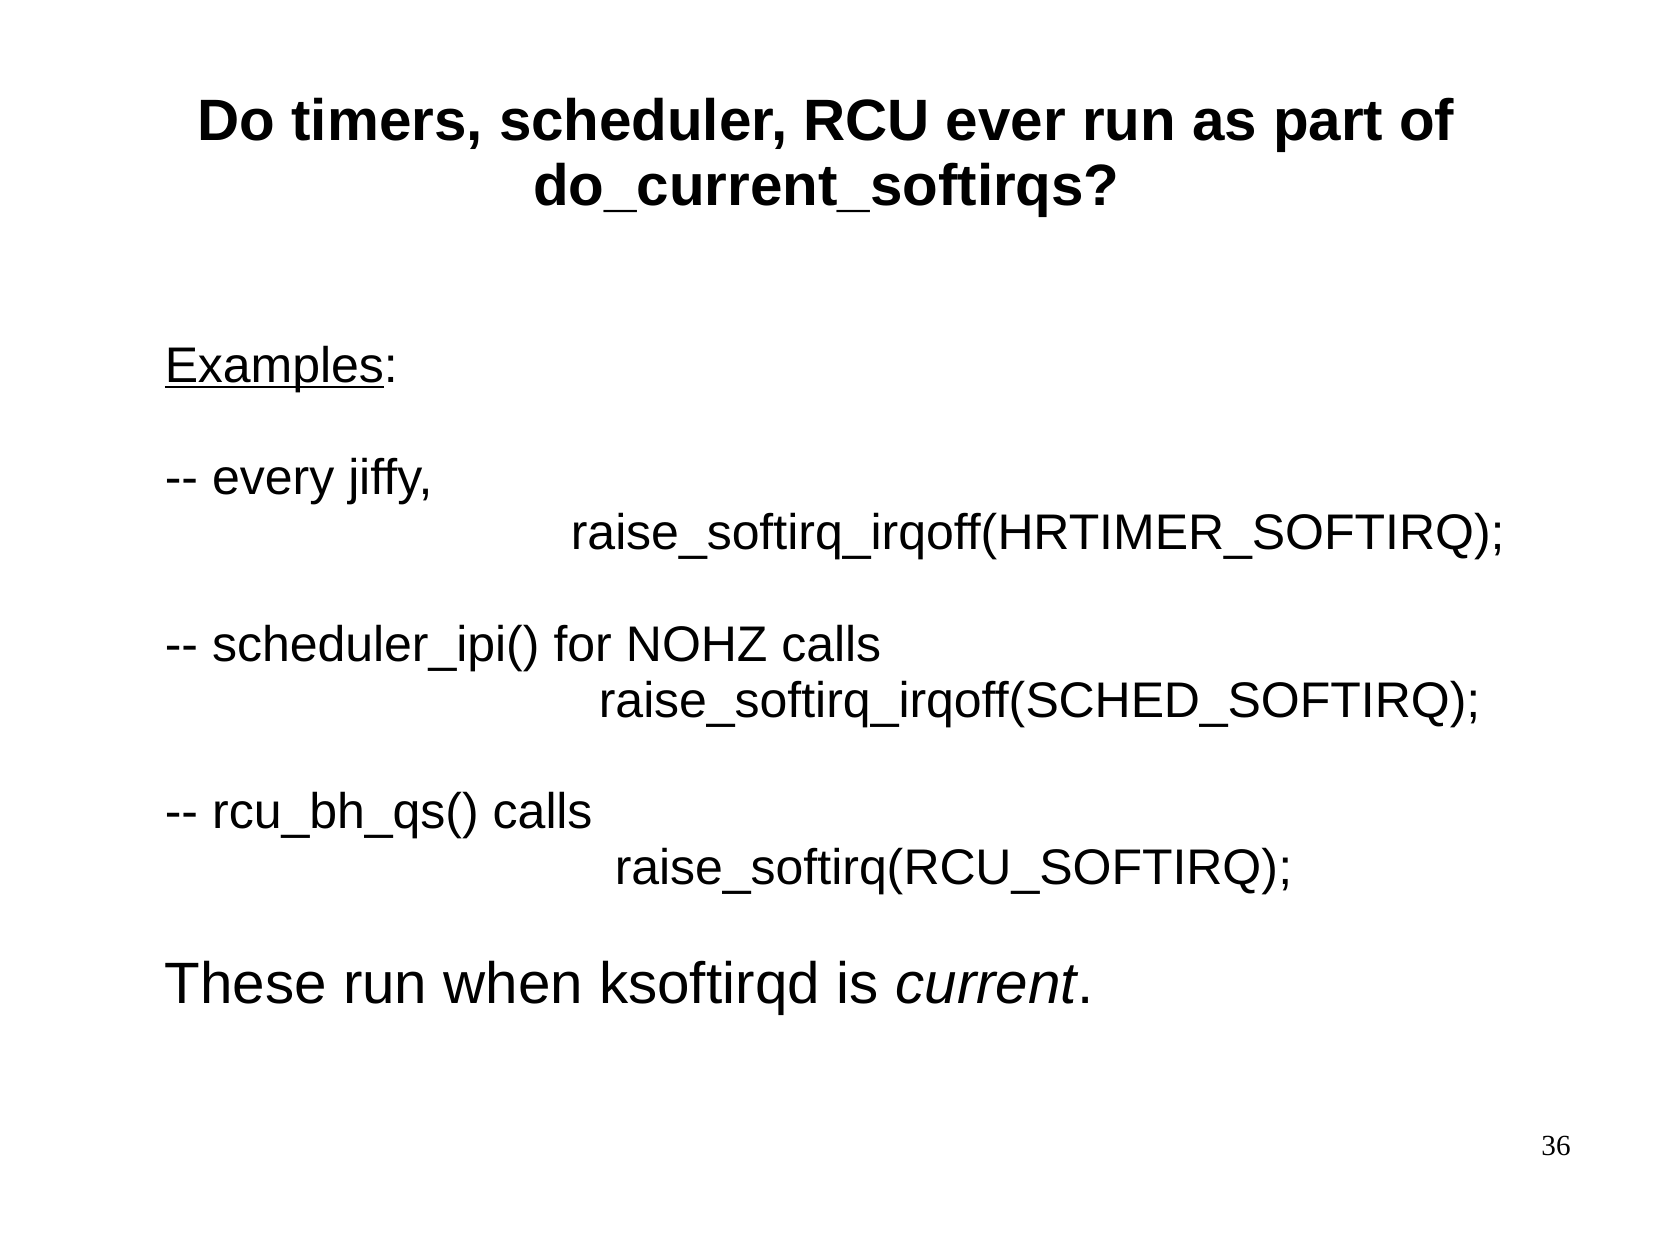

# Do timers, scheduler, RCU ever run as part of do_current_softirqs?
Examples:
-- every jiffy,
 raise_softirq_irqoff(HRTIMER_SOFTIRQ);
-- scheduler_ipi() for NOHZ calls
 raise_softirq_irqoff(SCHED_SOFTIRQ);
-- rcu_bh_qs() calls
 	raise_softirq(RCU_SOFTIRQ);
These run when ksoftirqd is current.
36